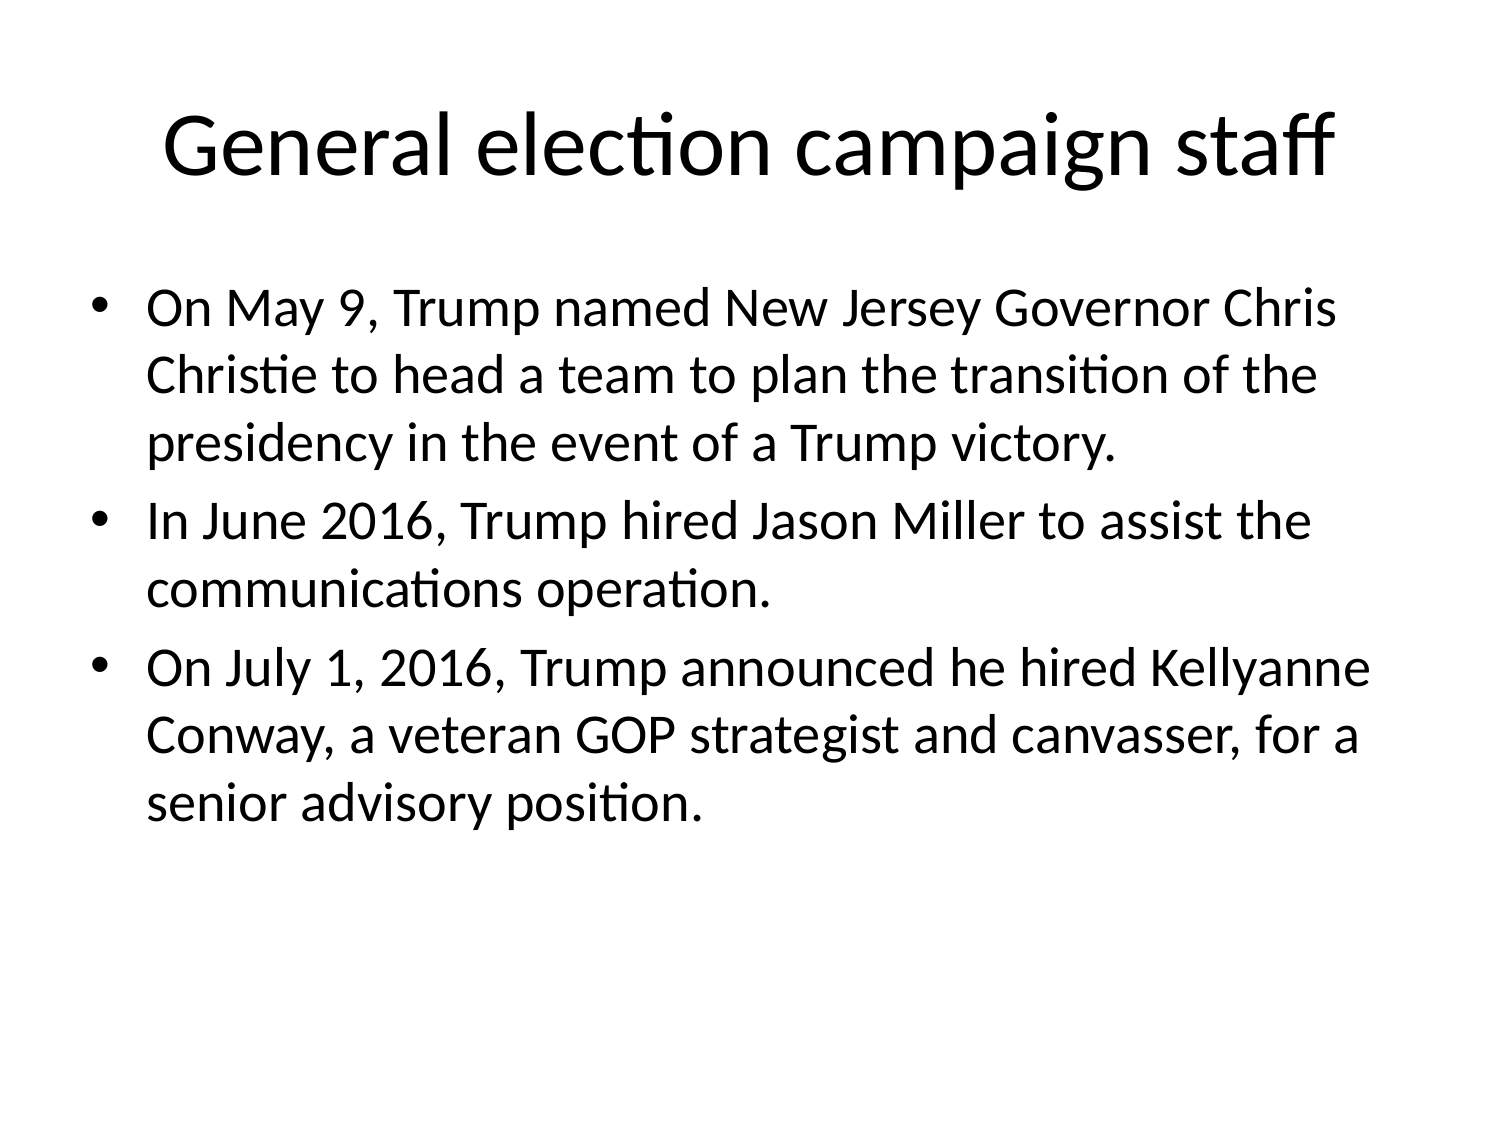

# General election campaign staff
On May 9, Trump named New Jersey Governor Chris Christie to head a team to plan the transition of the presidency in the event of a Trump victory.
In June 2016, Trump hired Jason Miller to assist the communications operation.
On July 1, 2016, Trump announced he hired Kellyanne Conway, a veteran GOP strategist and canvasser, for a senior advisory position.